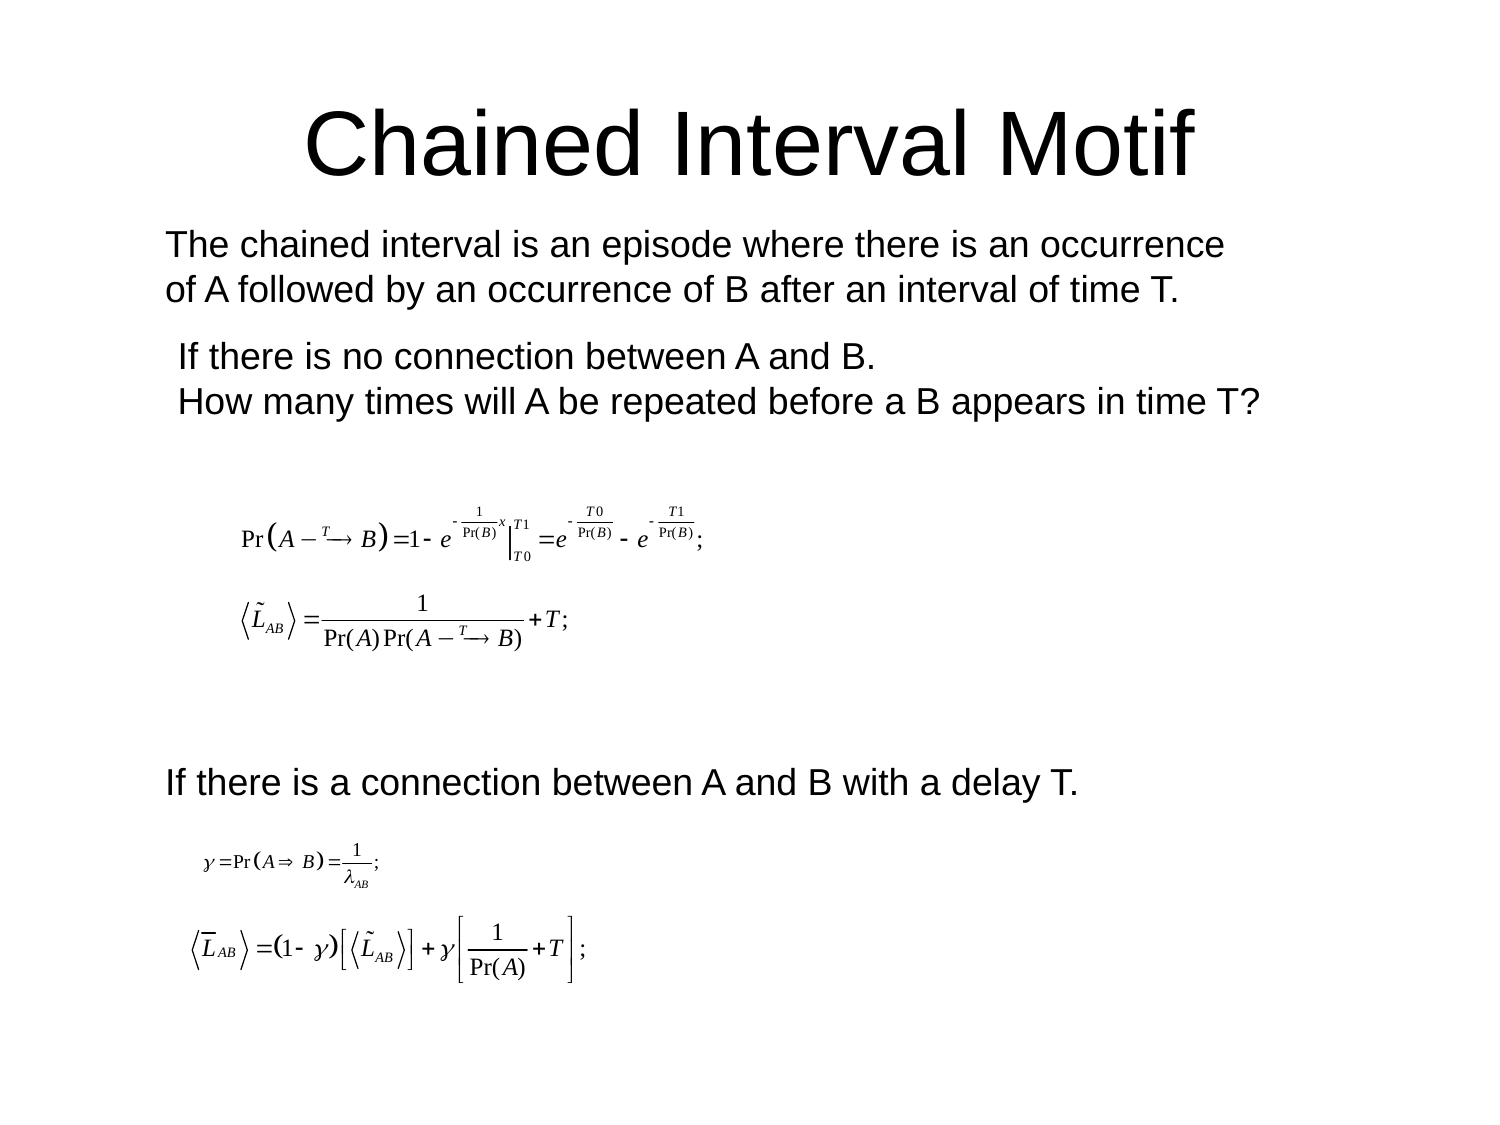

# Chained Interval Motif
The chained interval is an episode where there is an occurrence of A followed by an occurrence of B after an interval of time T.
If there is no connection between A and B.
How many times will A be repeated before a B appears in time T?
If there is a connection between A and B with a delay T.